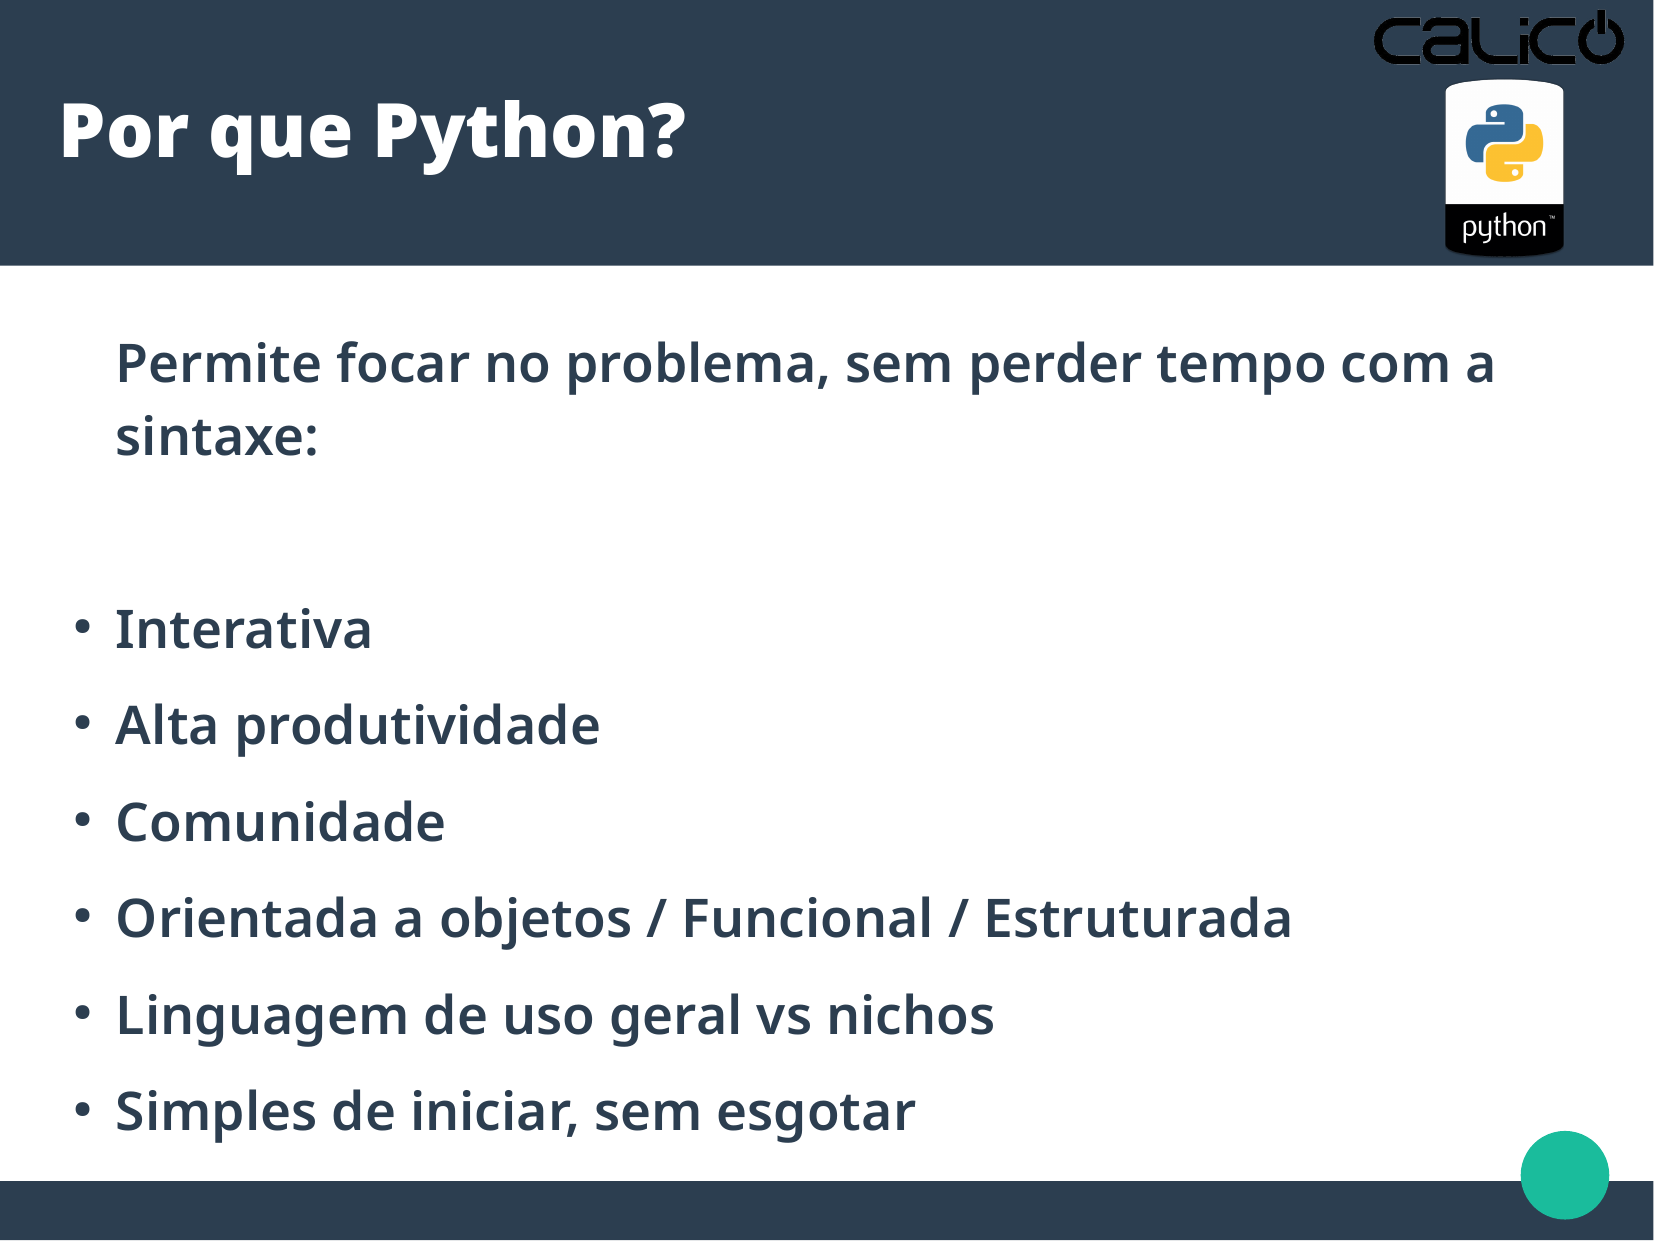

# Por que Python?
Permite focar no problema, sem perder tempo com a sintaxe:
Interativa
Alta produtividade
Comunidade
Orientada a objetos / Funcional / Estruturada
Linguagem de uso geral vs nichos
Simples de iniciar, sem esgotar